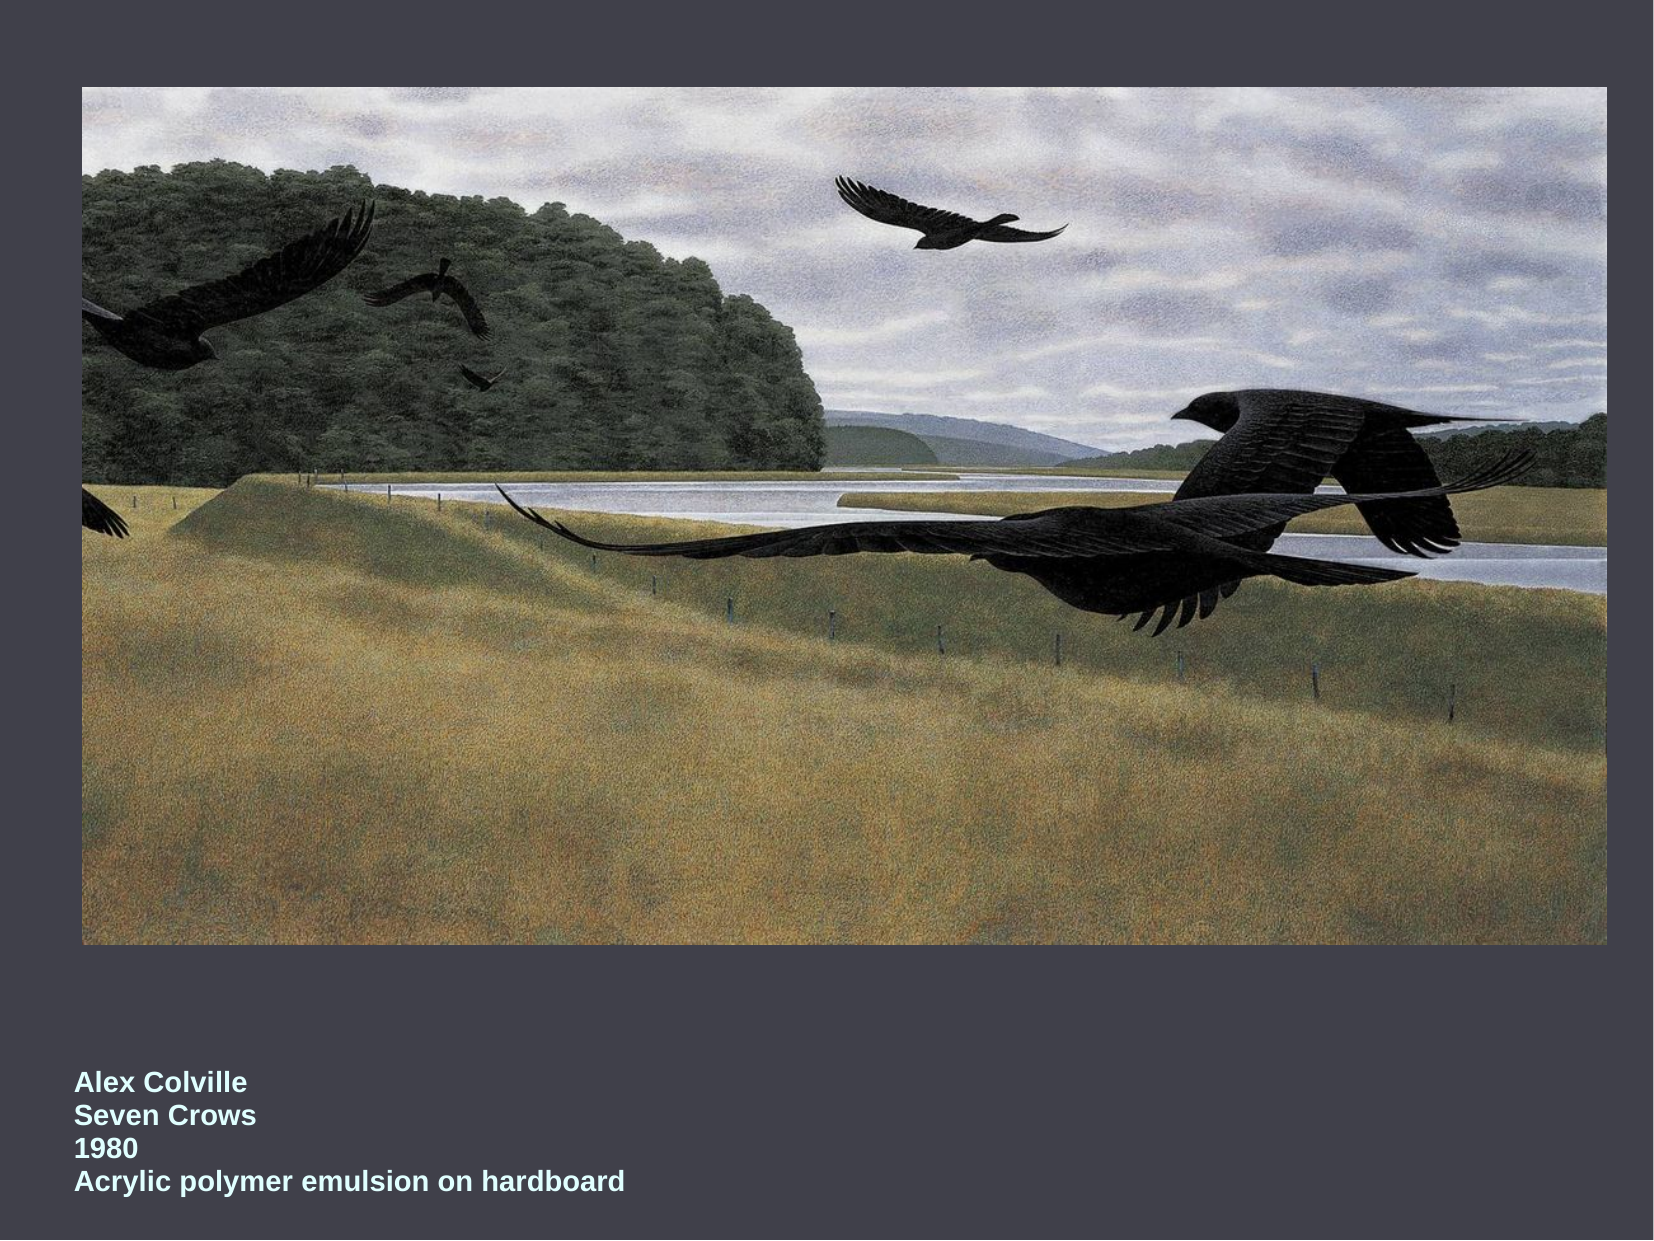

#
Alex Colville
Seven Crows
1980
Acrylic polymer emulsion on hardboard